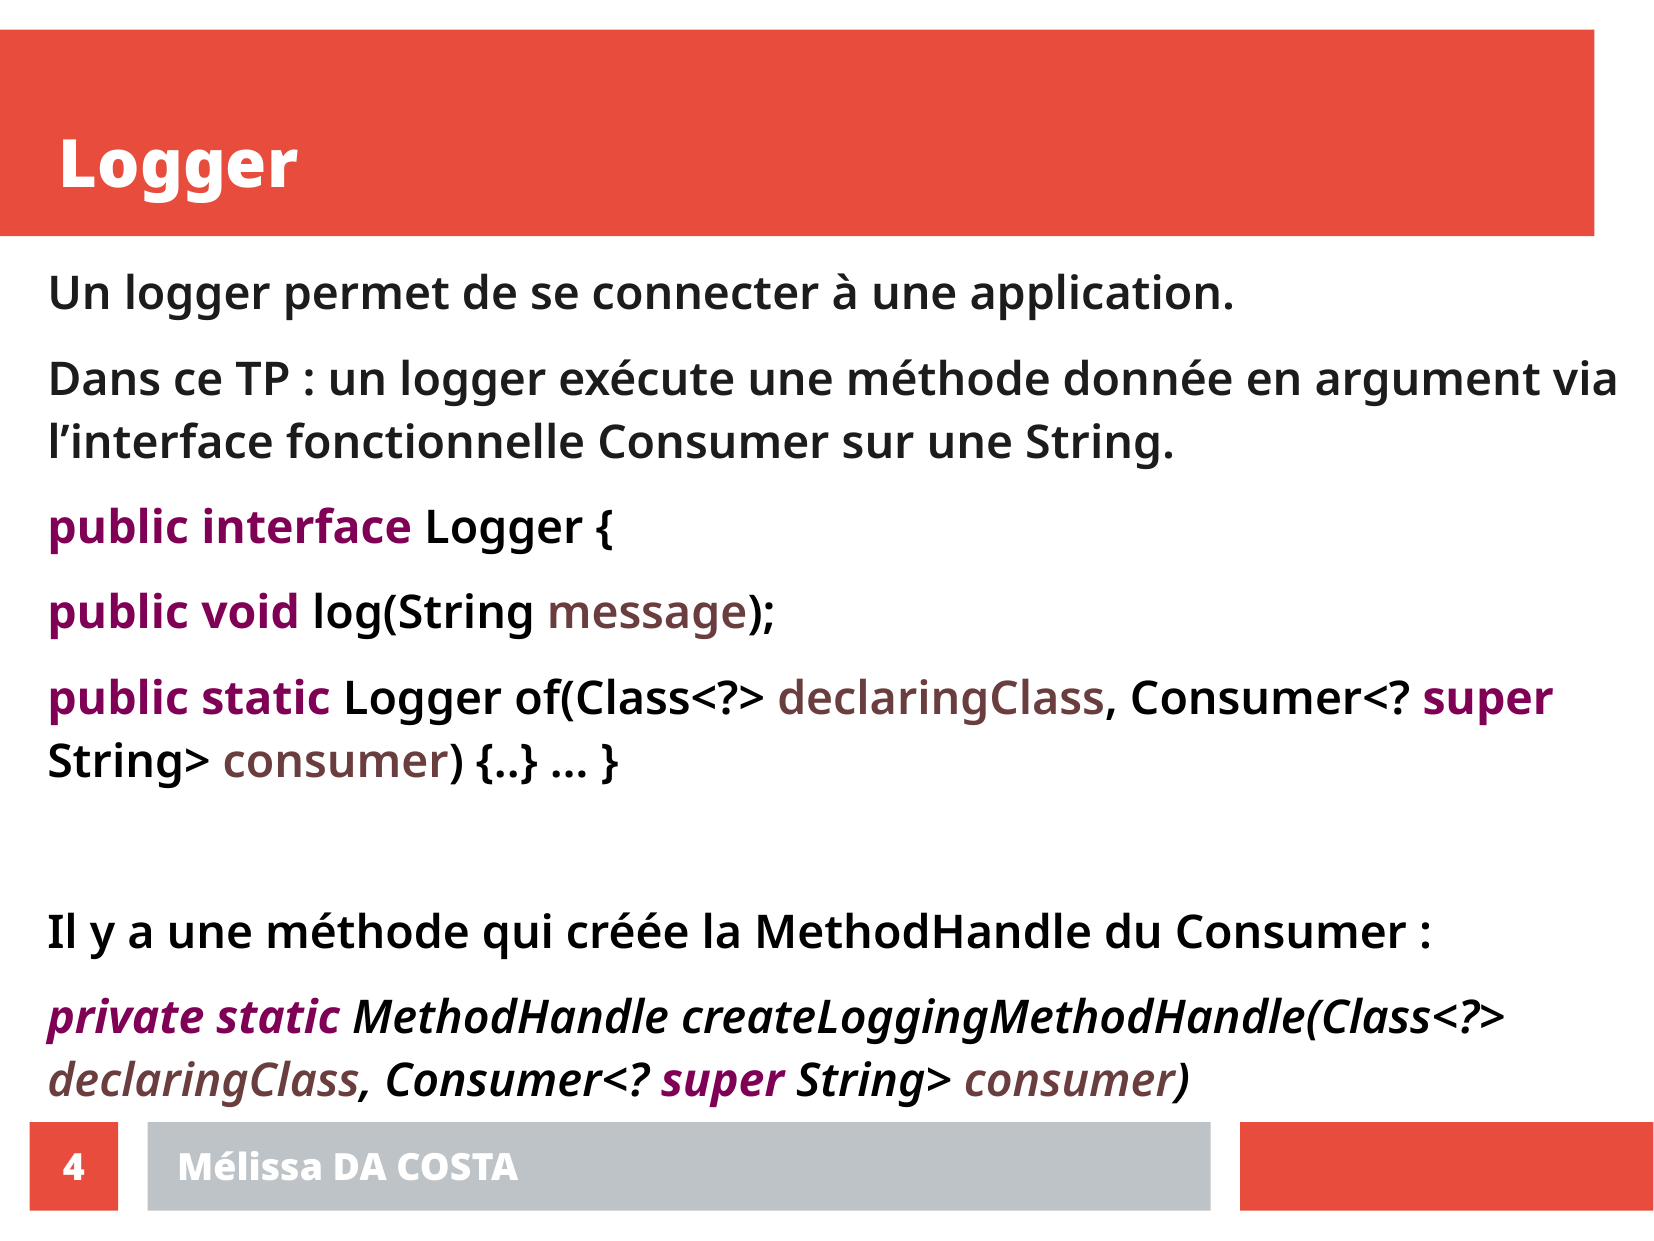

# Logger
Un logger permet de se connecter à une application.
Dans ce TP : un logger exécute une méthode donnée en argument via l’interface fonctionnelle Consumer sur une String.
public interface Logger {
public void log(String message);
public static Logger of(Class<?> declaringClass, Consumer<? super String> consumer) {..} … }
Il y a une méthode qui créée la MethodHandle du Consumer :
private static MethodHandle createLoggingMethodHandle(Class<?> declaringClass, Consumer<? super String> consumer)
4
Mélissa DA COSTA